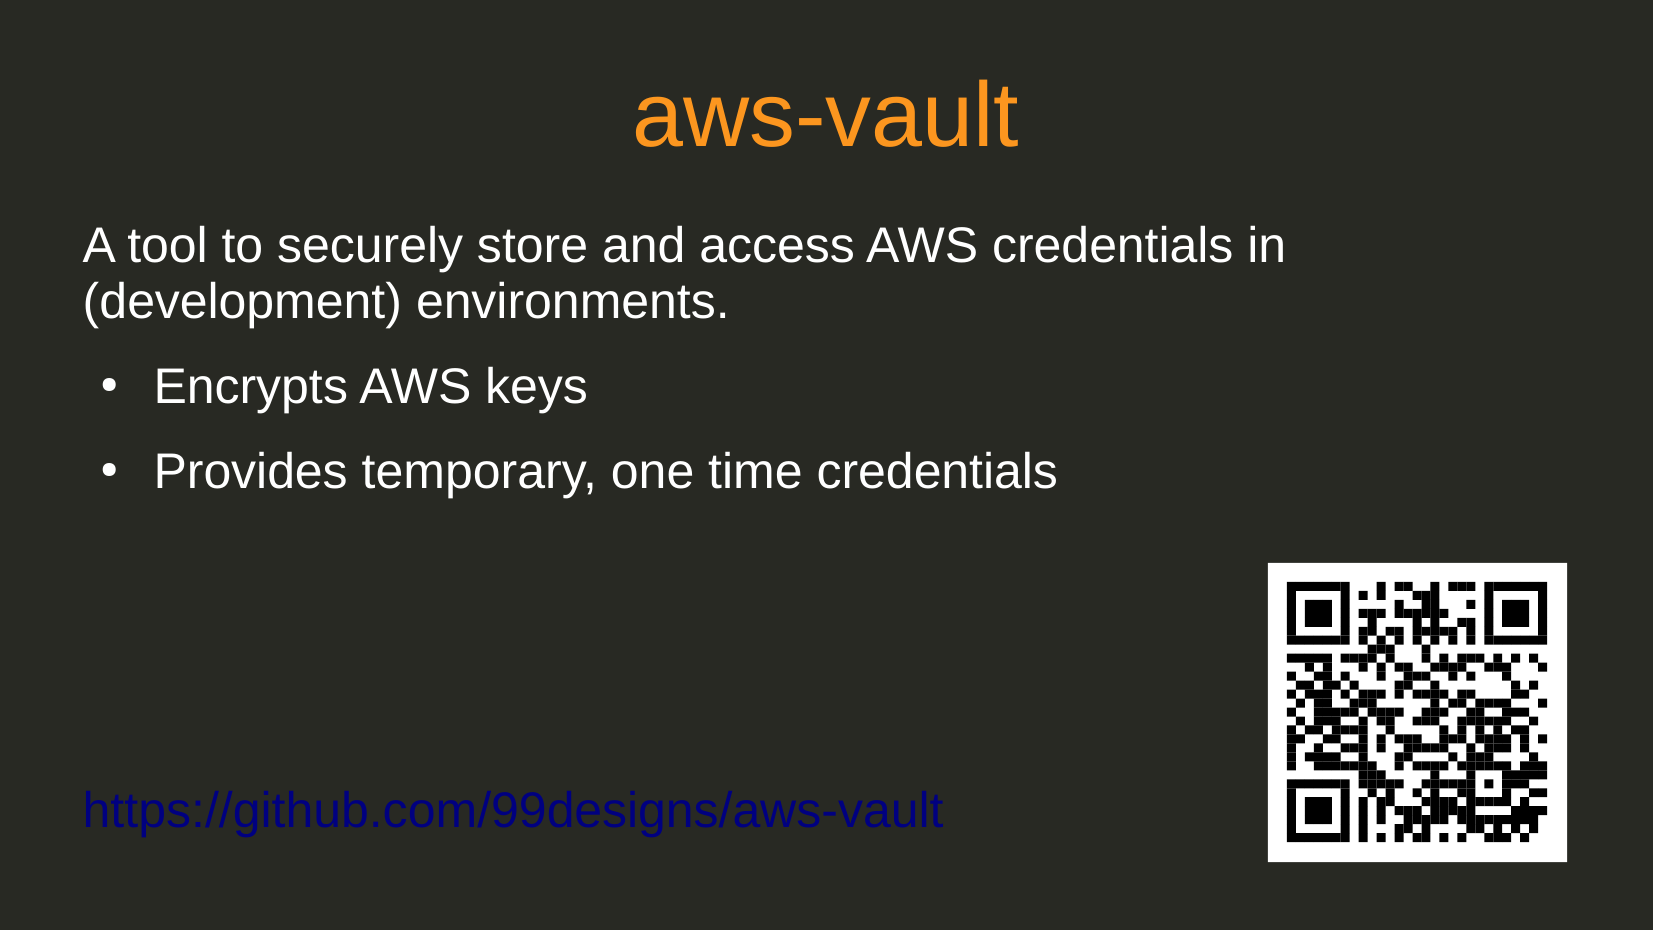

# aws-vault
A tool to securely store and access AWS credentials in (development) environments.
Encrypts AWS keys
Provides temporary, one time credentials
https://github.com/99designs/aws-vault